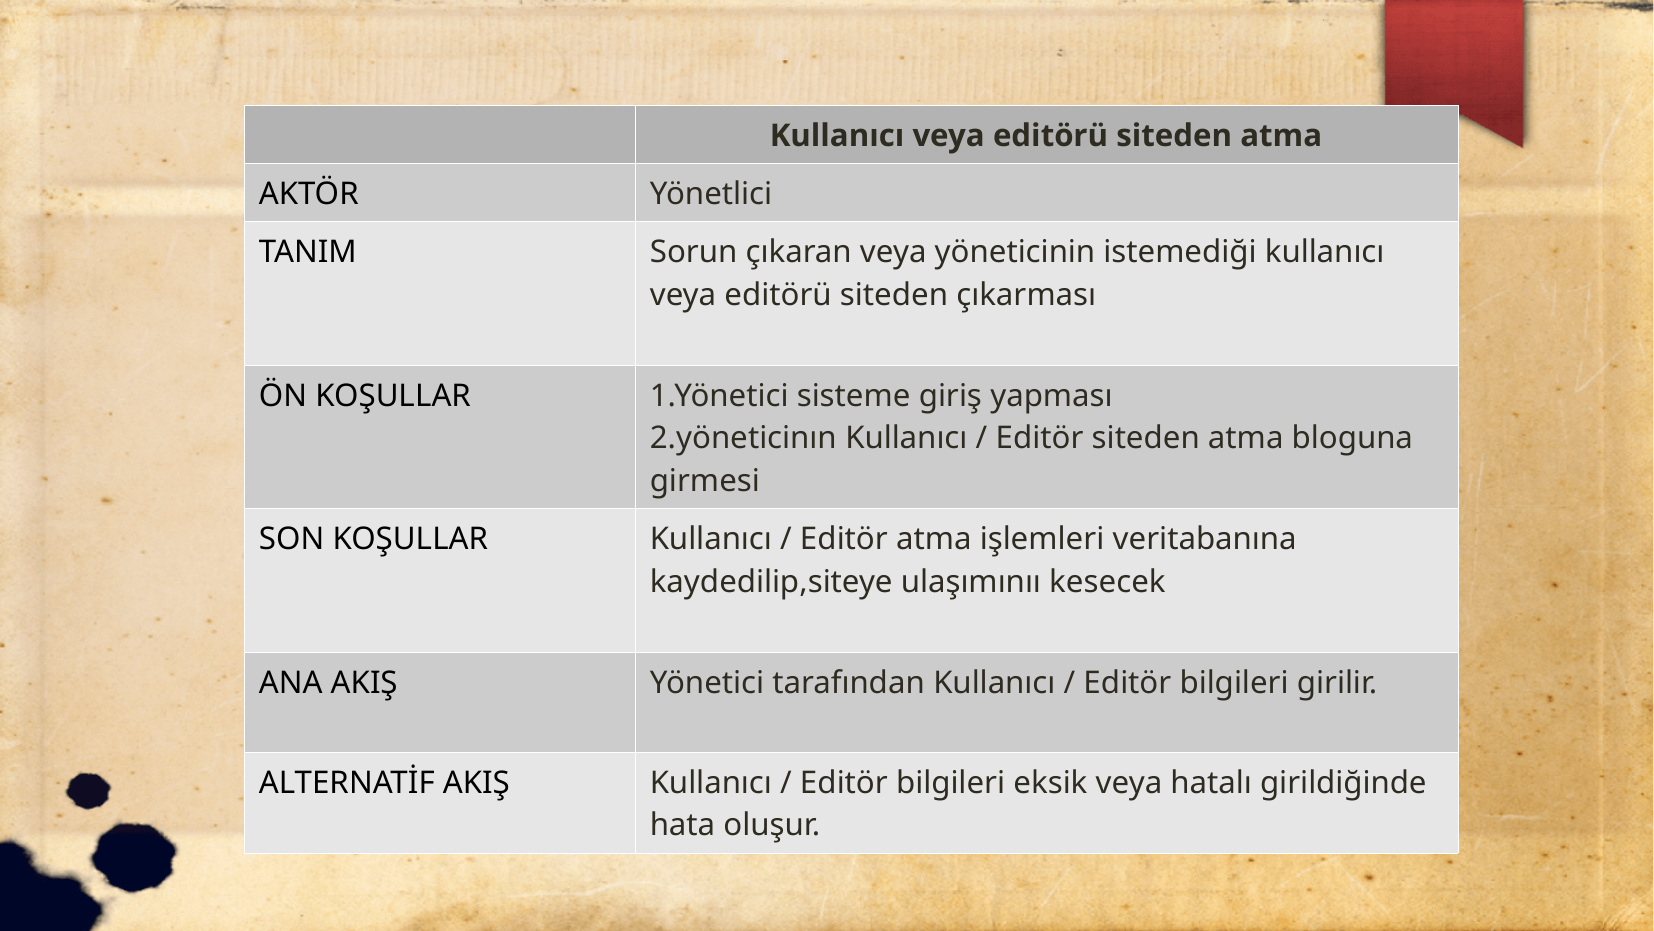

| | Kullanıcı veya editörü siteden atma |
| --- | --- |
| AKTÖR | Yönetlici |
| TANIM | Sorun çıkaran veya yöneticinin istemediği kullanıcı veya editörü siteden çıkarması |
| ÖN KOŞULLAR | 1.Yönetici sisteme giriş yapması 2.yöneticinın Kullanıcı / Editör siteden atma bloguna girmesi |
| SON KOŞULLAR | Kullanıcı / Editör atma işlemleri veritabanına kaydedilip,siteye ulaşımınıı kesecek |
| ANA AKIŞ | Yönetici tarafından Kullanıcı / Editör bilgileri girilir. |
| ALTERNATİF AKIŞ | Kullanıcı / Editör bilgileri eksik veya hatalı girildiğinde hata oluşur. |